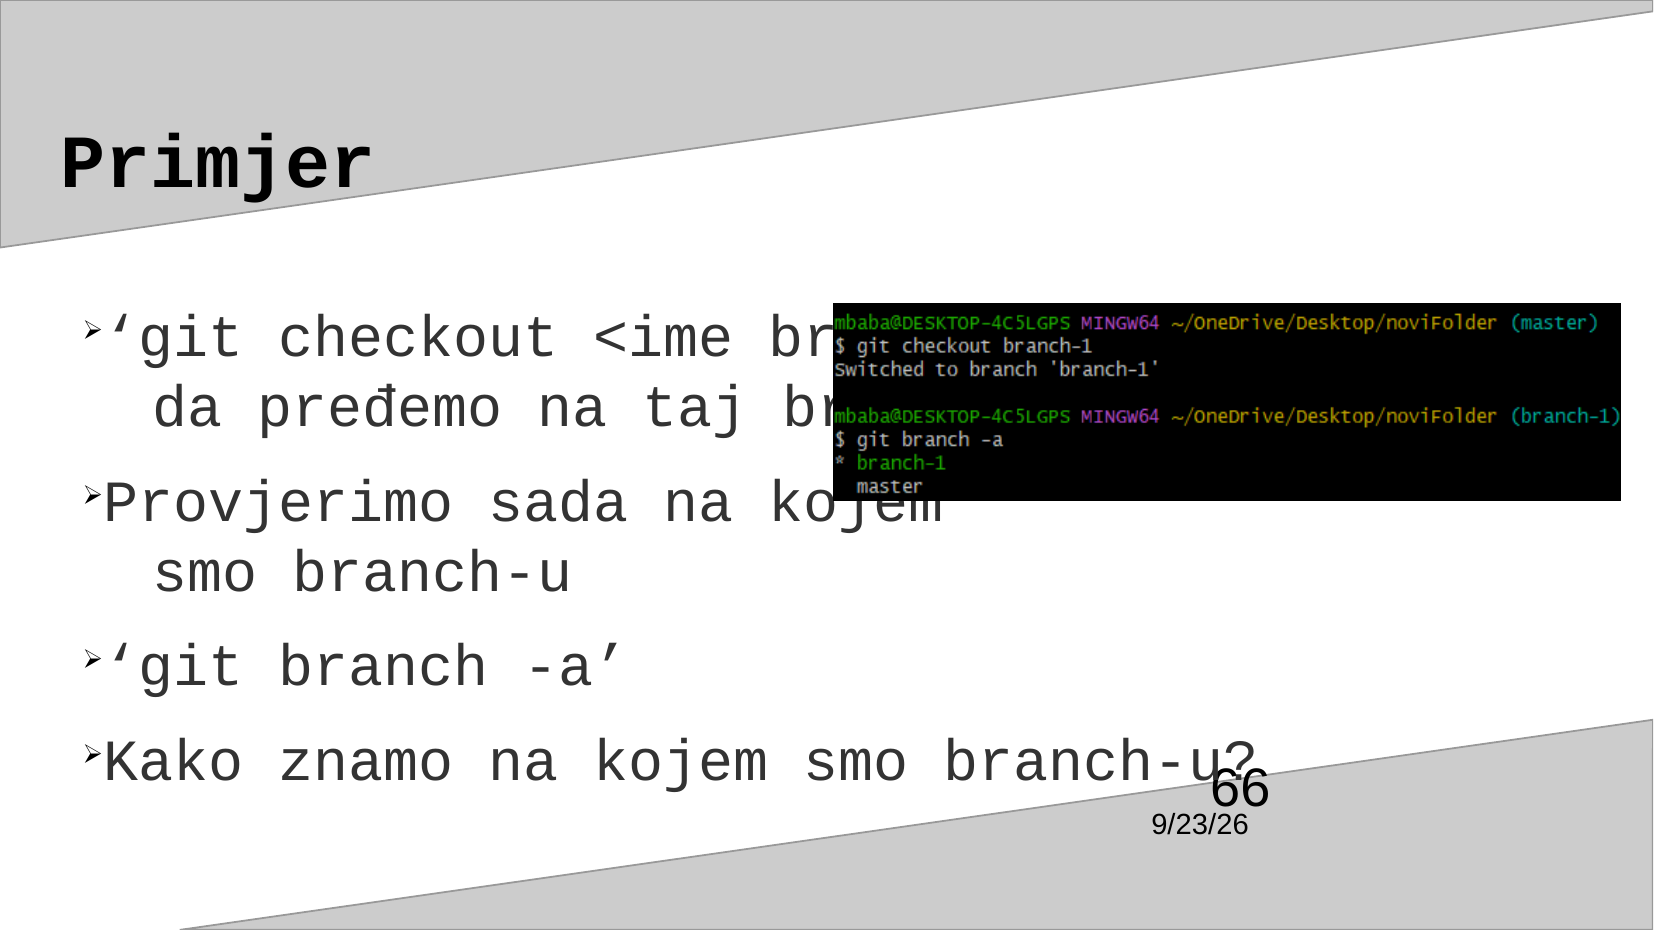

Primjer
# ‘git checkout <ime branch-a> da pređemo na taj branch
Provjerimo sada na kojem
 smo branch-u
‘git branch -a’
Kako znamo na kojem smo branch-u?